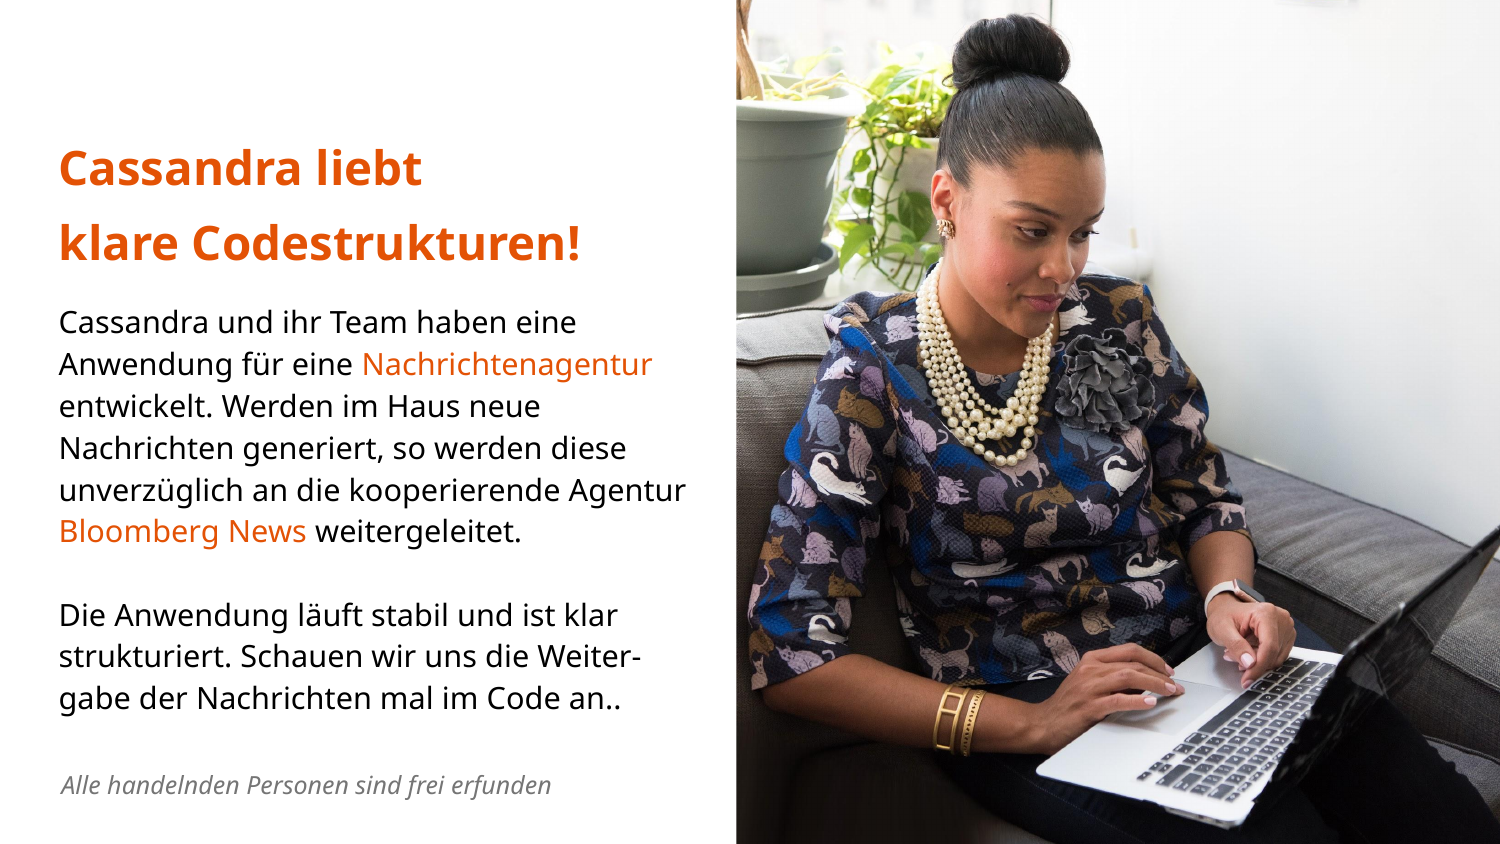

# Cassandra liebt klare Codestrukturen!
Cassandra und ihr Team haben eine Anwendung für eine Nachrichtenagentur entwickelt. Werden im Haus neue Nachrichten generiert, so werden diese unverzüglich an die kooperierende Agentur Bloomberg News weitergeleitet.
Die Anwendung läuft stabil und ist klar strukturiert. Schauen wir uns die Weiter- gabe der Nachrichten mal im Code an..
Alle handelnden Personen sind frei erfunden